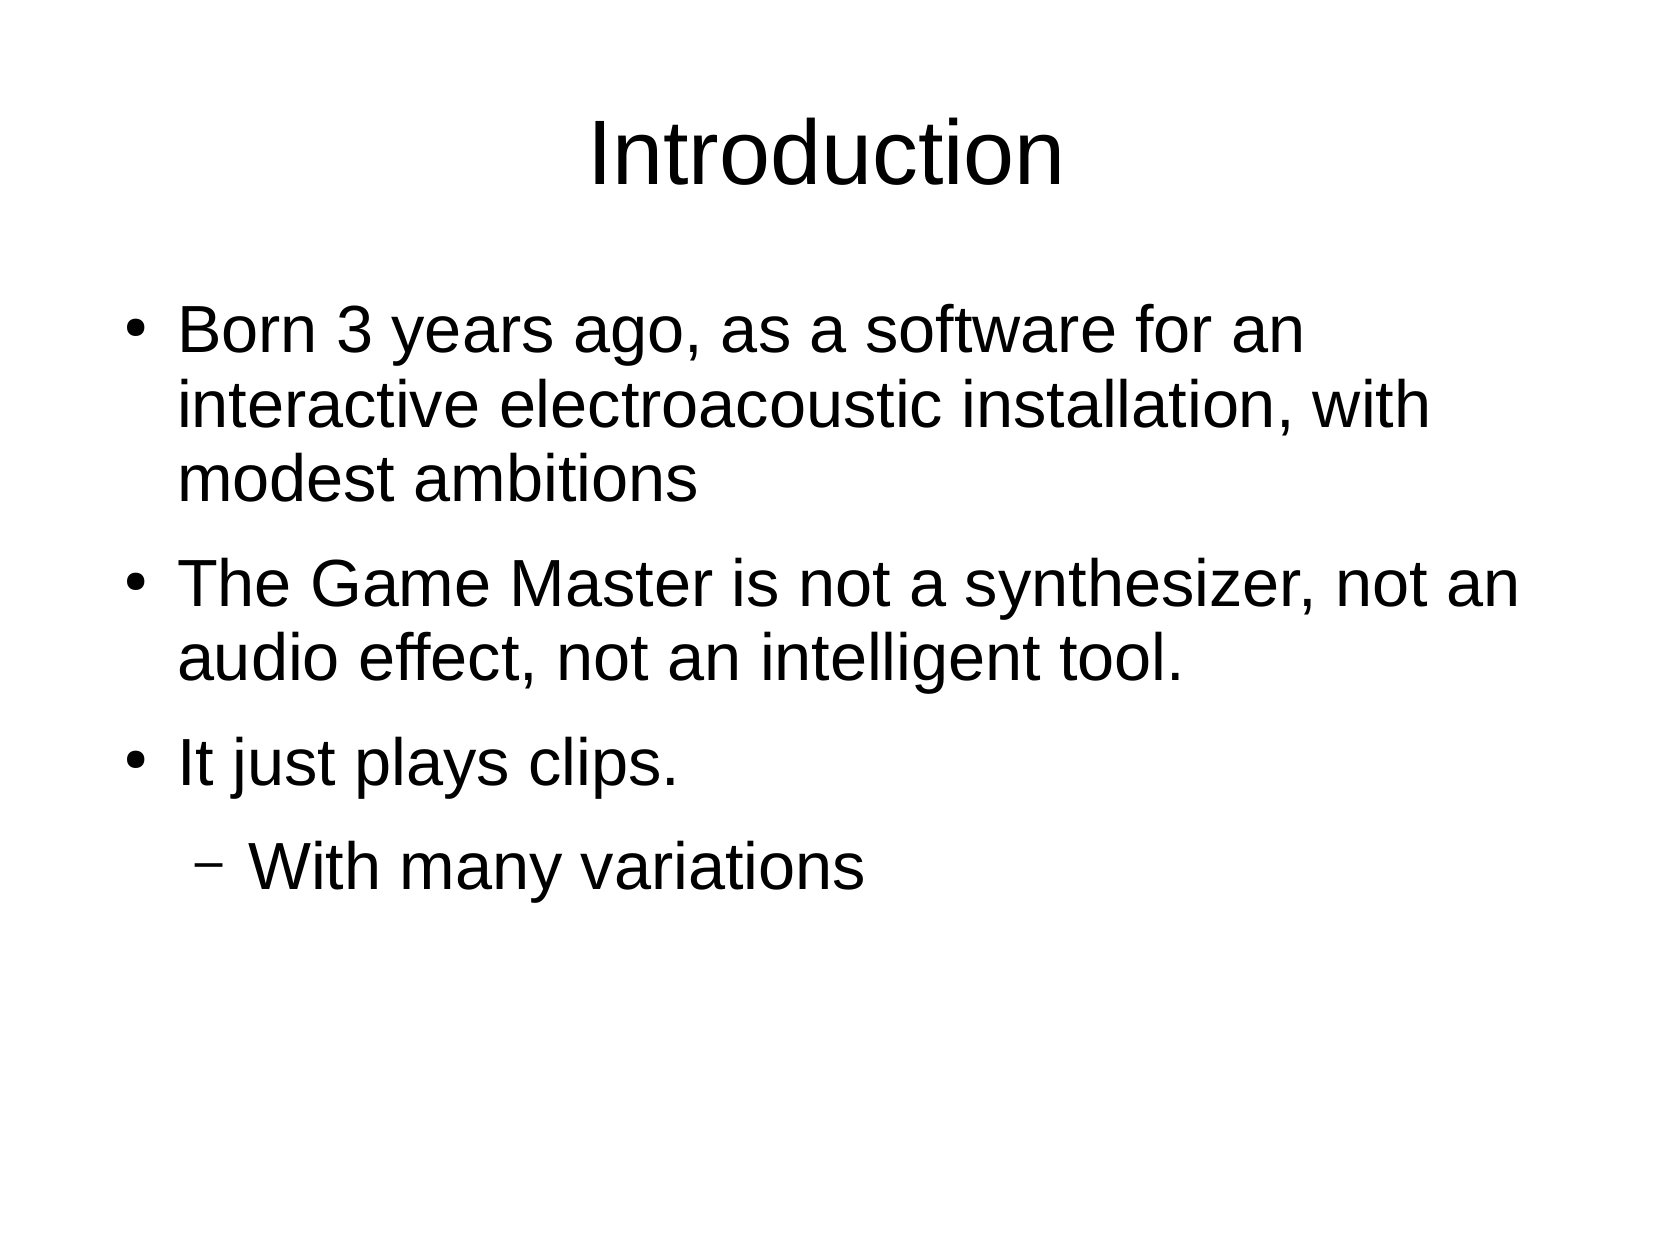

# Introduction
Born 3 years ago, as a software for an interactive electroacoustic installation, with modest ambitions
The Game Master is not a synthesizer, not an audio effect, not an intelligent tool.
It just plays clips.
With many variations